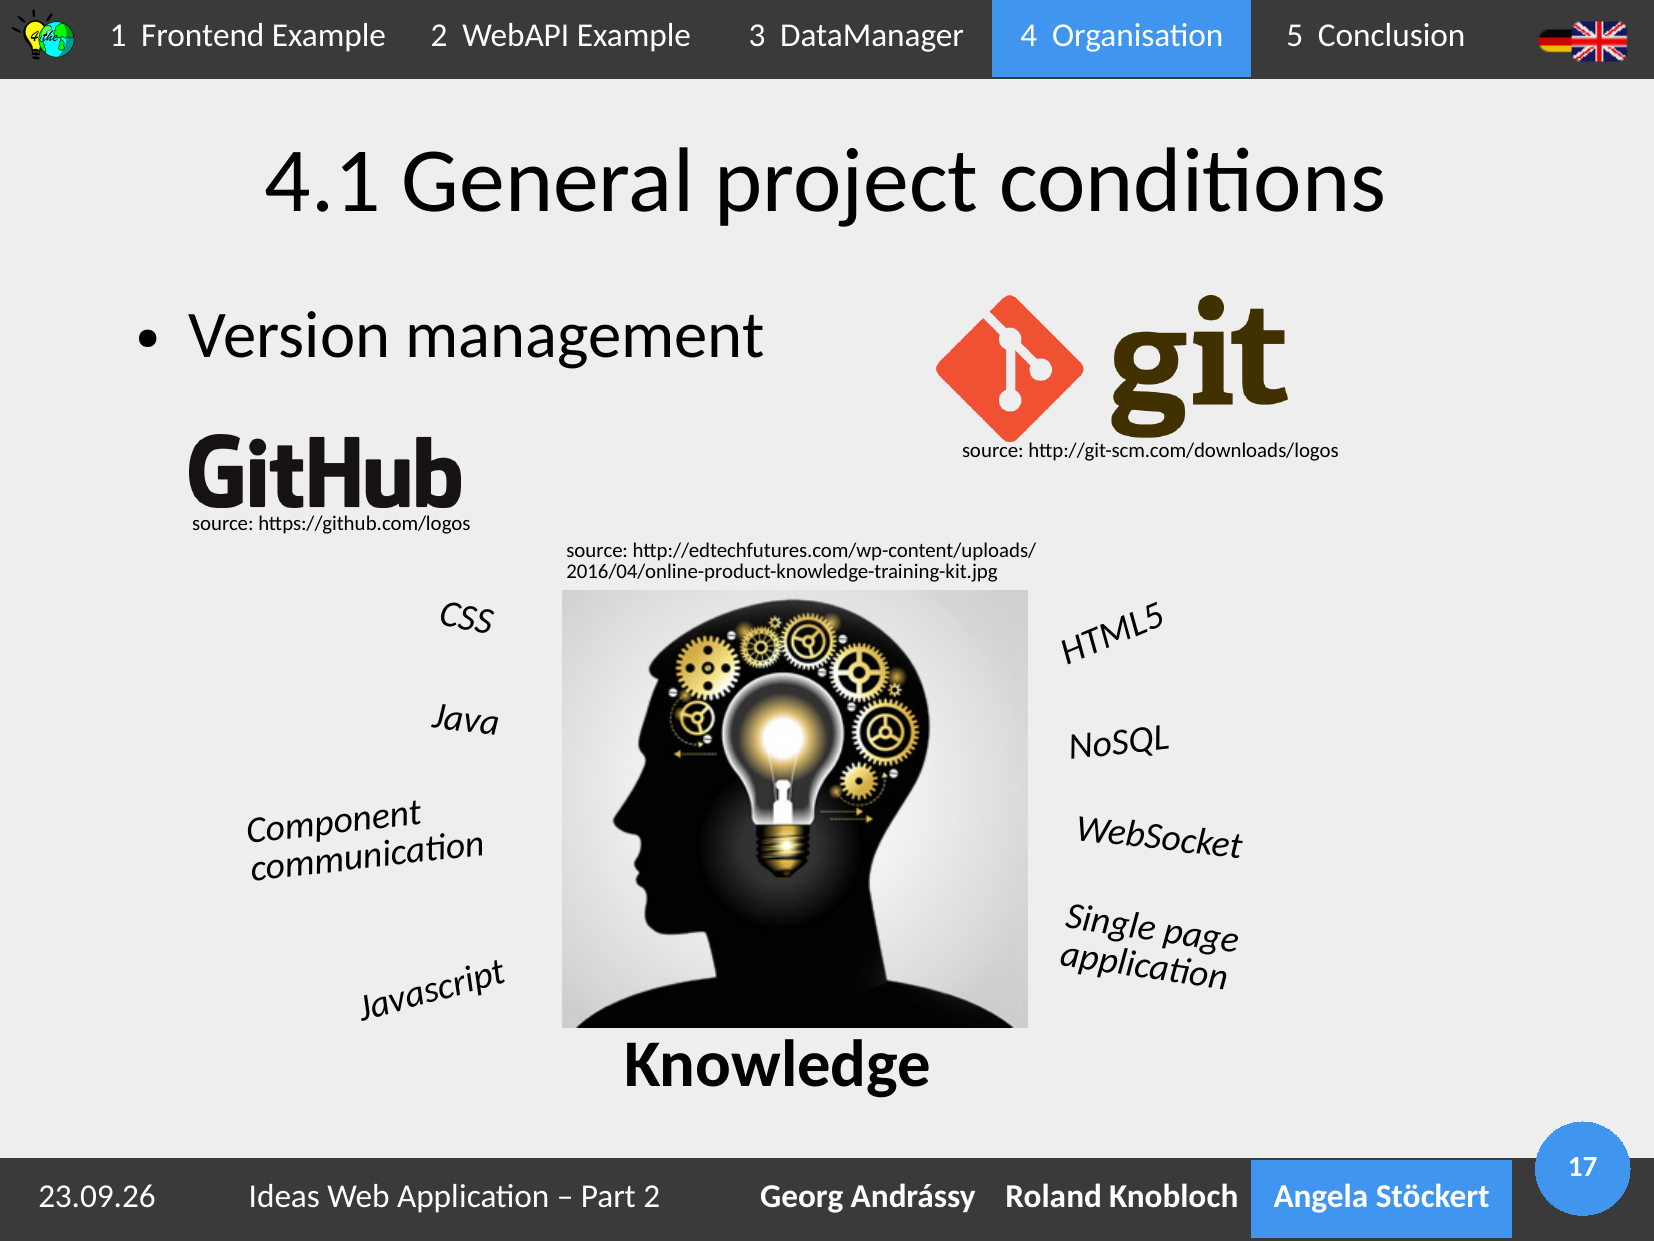

1 Frontend Example
2 WebAPI Example
3 DataManager
4 Organisation
5 Conclusion
# 4.1 General project conditions
Version management
source: http://git-scm.com/downloads/logos
source: https://github.com/logos
source: http://edtechfutures.com/wp-content/uploads/
2016/04/online-product-knowledge-training-kit.jpg
HTML5
CSS
Java
NoSQL
Component
communication
WebSocket
Single page application
Javascript
Knowledge
Ideas Web Application – Part 2
Georg Andrássy
Roland Knobloch
Angela Stöckert